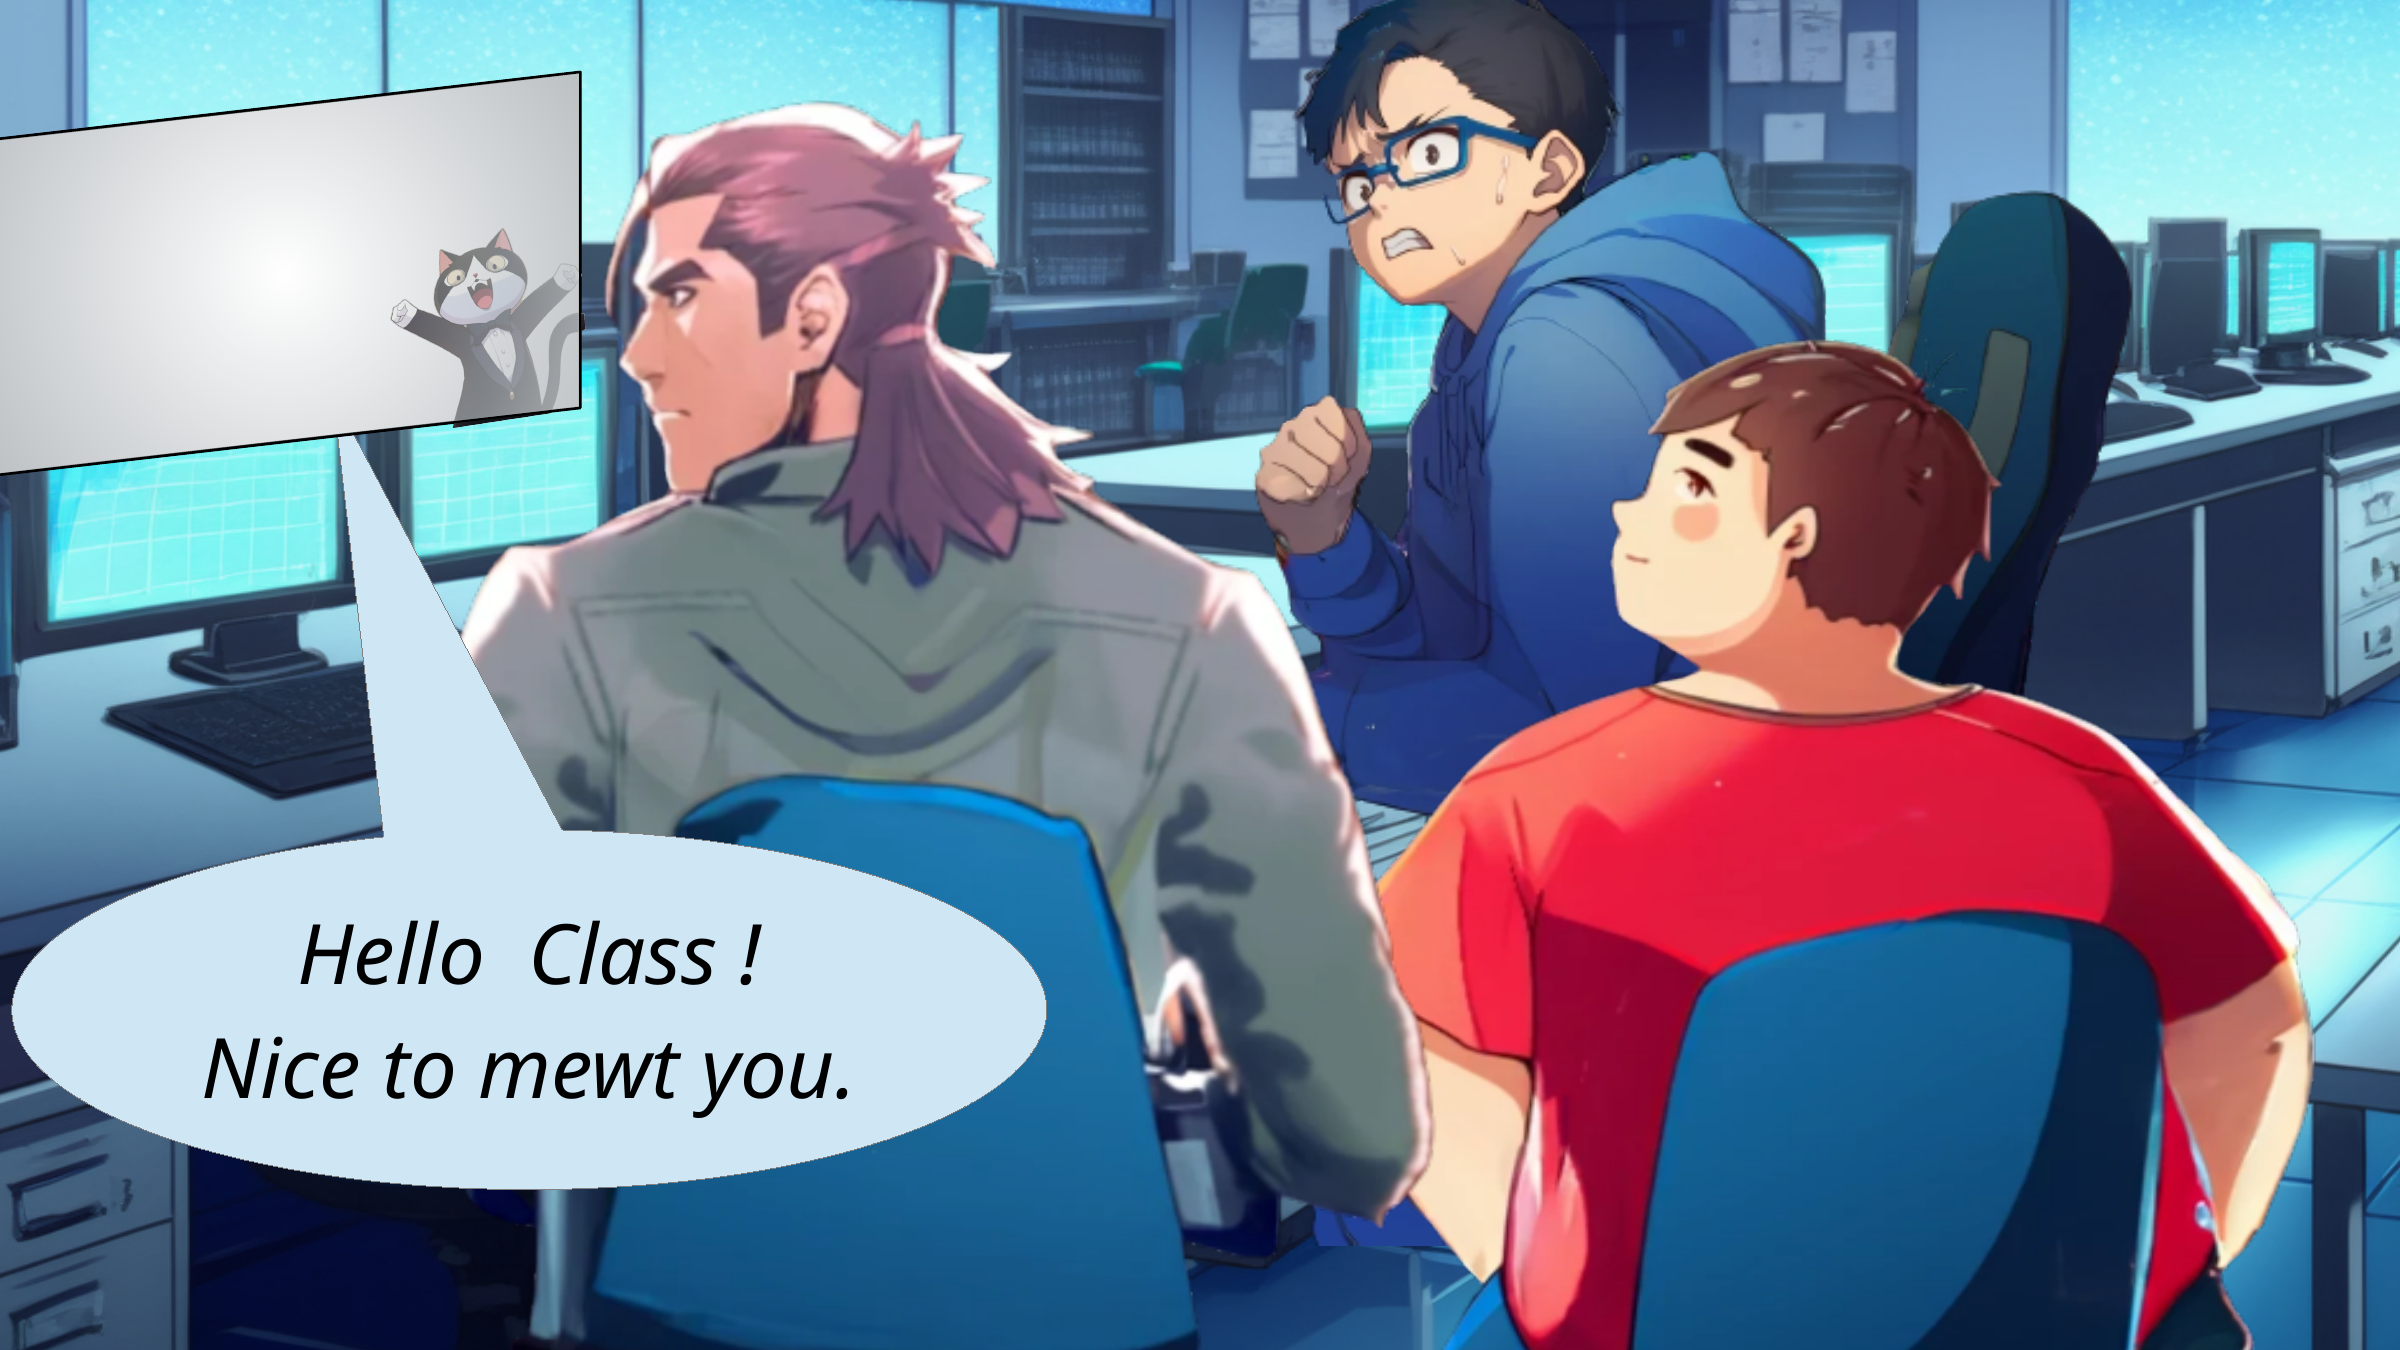

Hello Class !
Nice to mewt you.